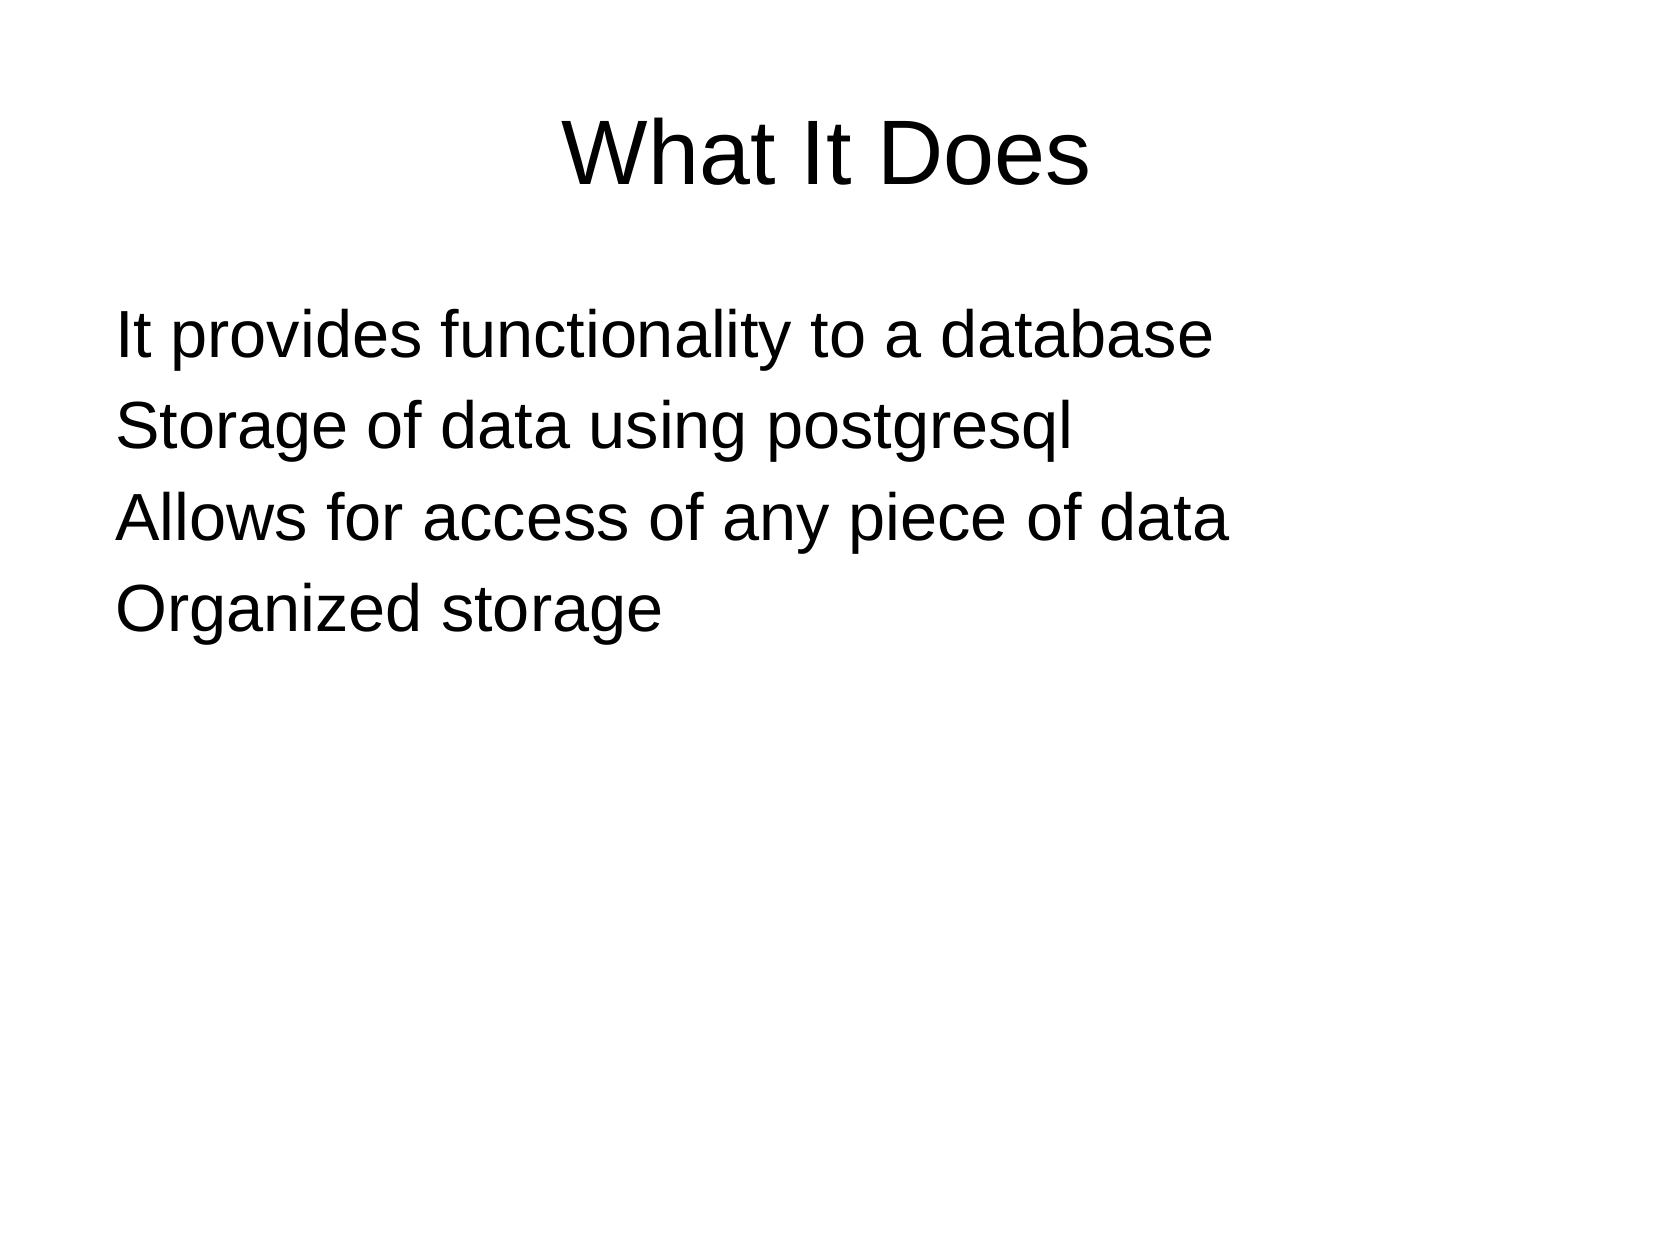

# What It Does
It provides functionality to a database
Storage of data using postgresql
Allows for access of any piece of data
Organized storage